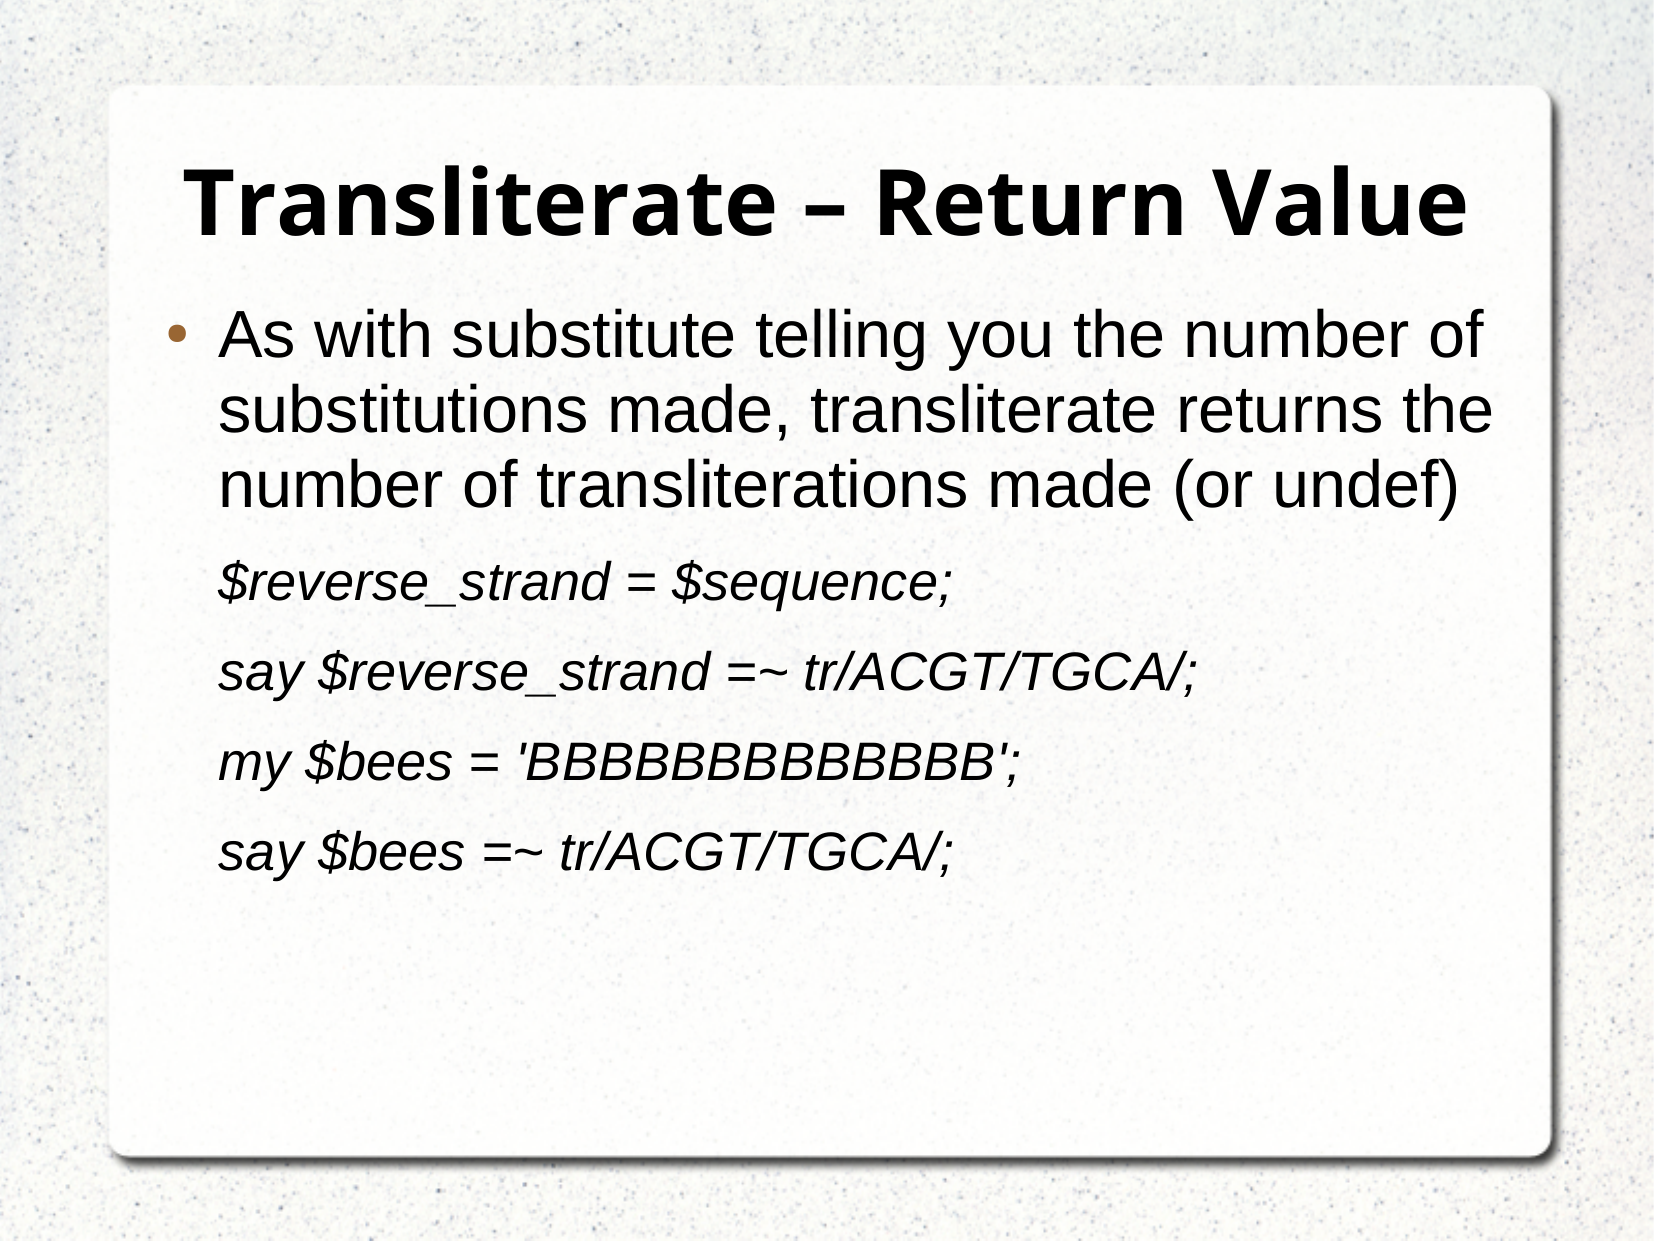

# Transliterate – Return Value
As with substitute telling you the number of substitutions made, transliterate returns the number of transliterations made (or undef)
$reverse_strand = $sequence;
say $reverse_strand =~ tr/ACGT/TGCA/;
my $bees = 'BBBBBBBBBBBBB';
say $bees =~ tr/ACGT/TGCA/;